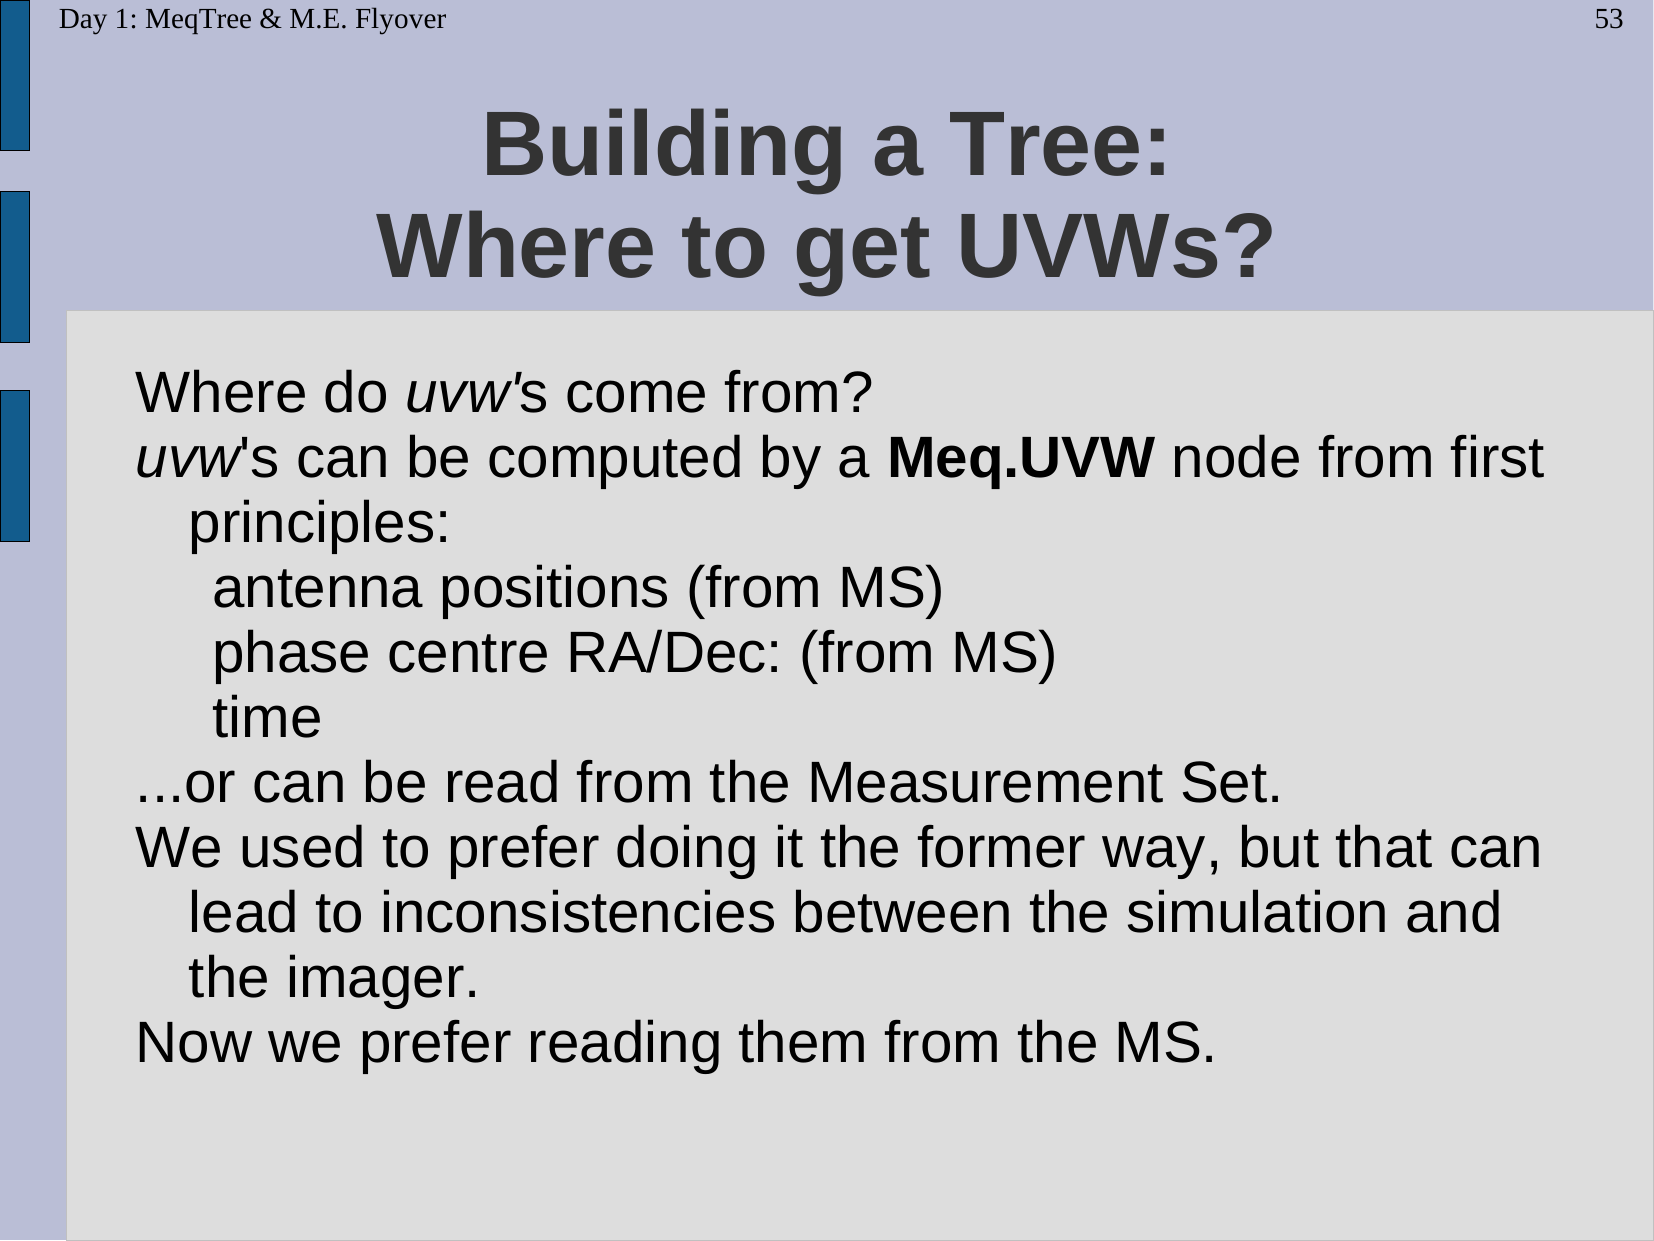

Day 1: MeqTree & M.E. Flyover
53
# Building a Tree: Where to get UVWs?
Where do uvw's come from?
uvw's can be computed by a Meq.UVW node from first principles:
antenna positions (from MS)
phase centre RA/Dec: (from MS)
time
...or can be read from the Measurement Set.
We used to prefer doing it the former way, but that can lead to inconsistencies between the simulation and the imager.
Now we prefer reading them from the MS.